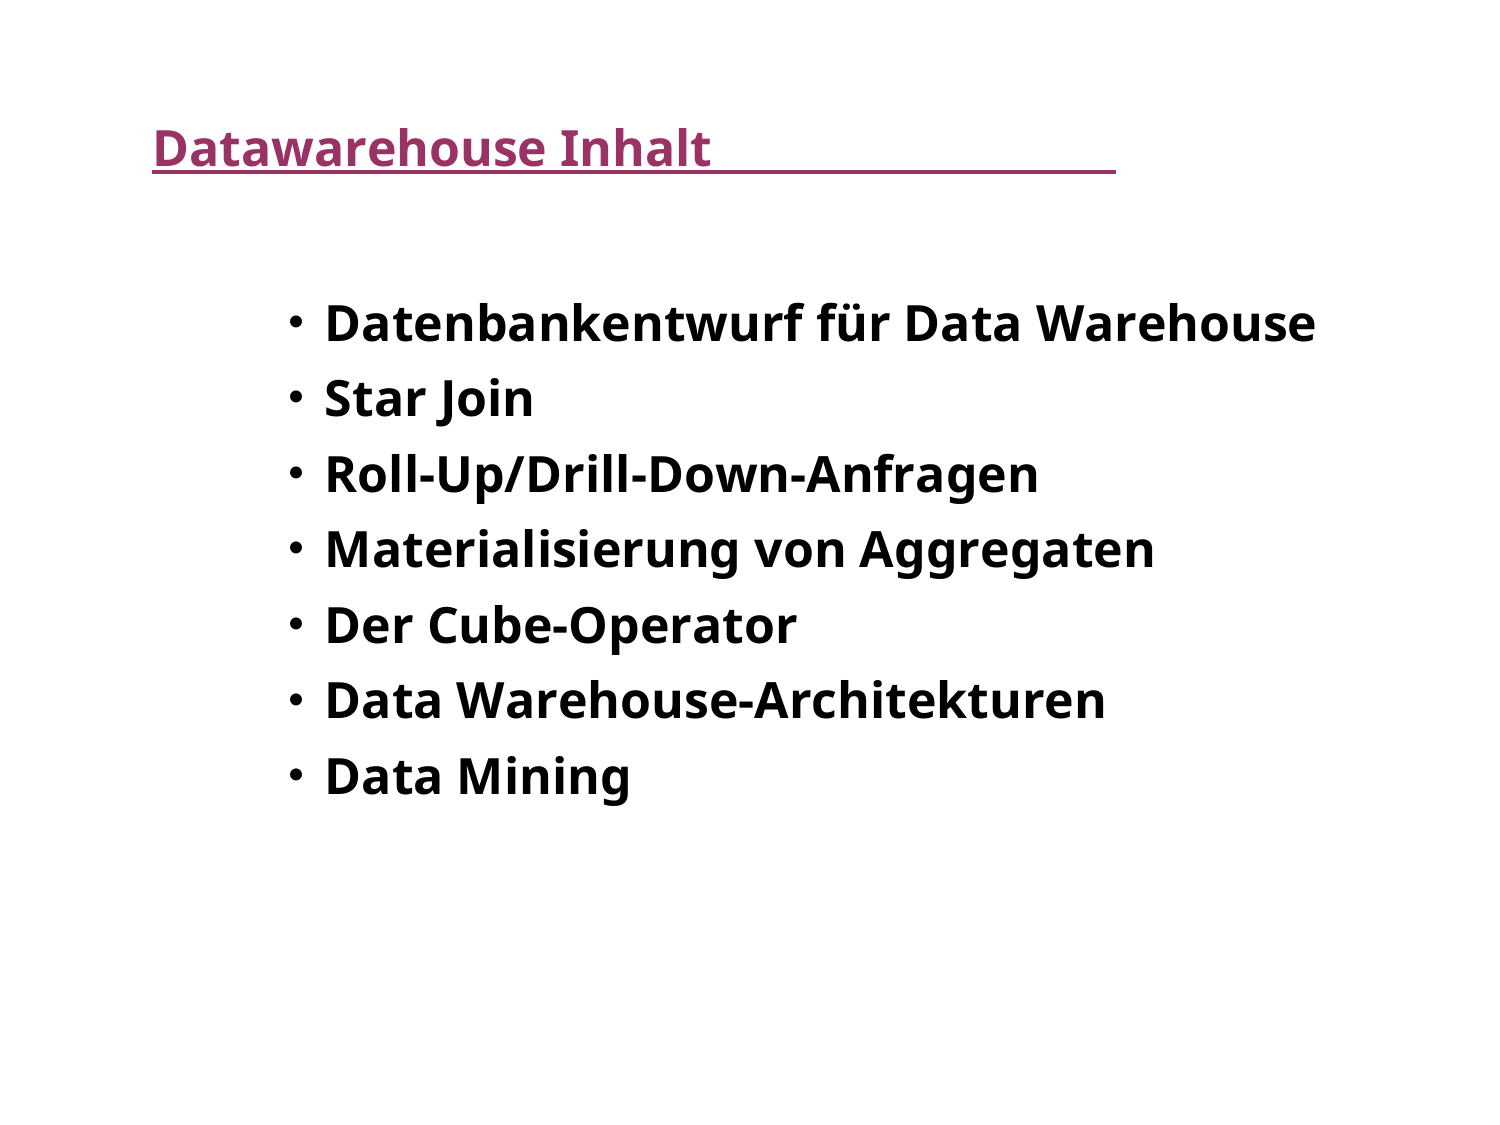

# Datawarehouse Inhalt
Datenbankentwurf für Data Warehouse
Star Join
Roll-Up/Drill-Down-Anfragen
Materialisierung von Aggregaten
Der Cube-Operator
Data Warehouse-Architekturen
Data Mining